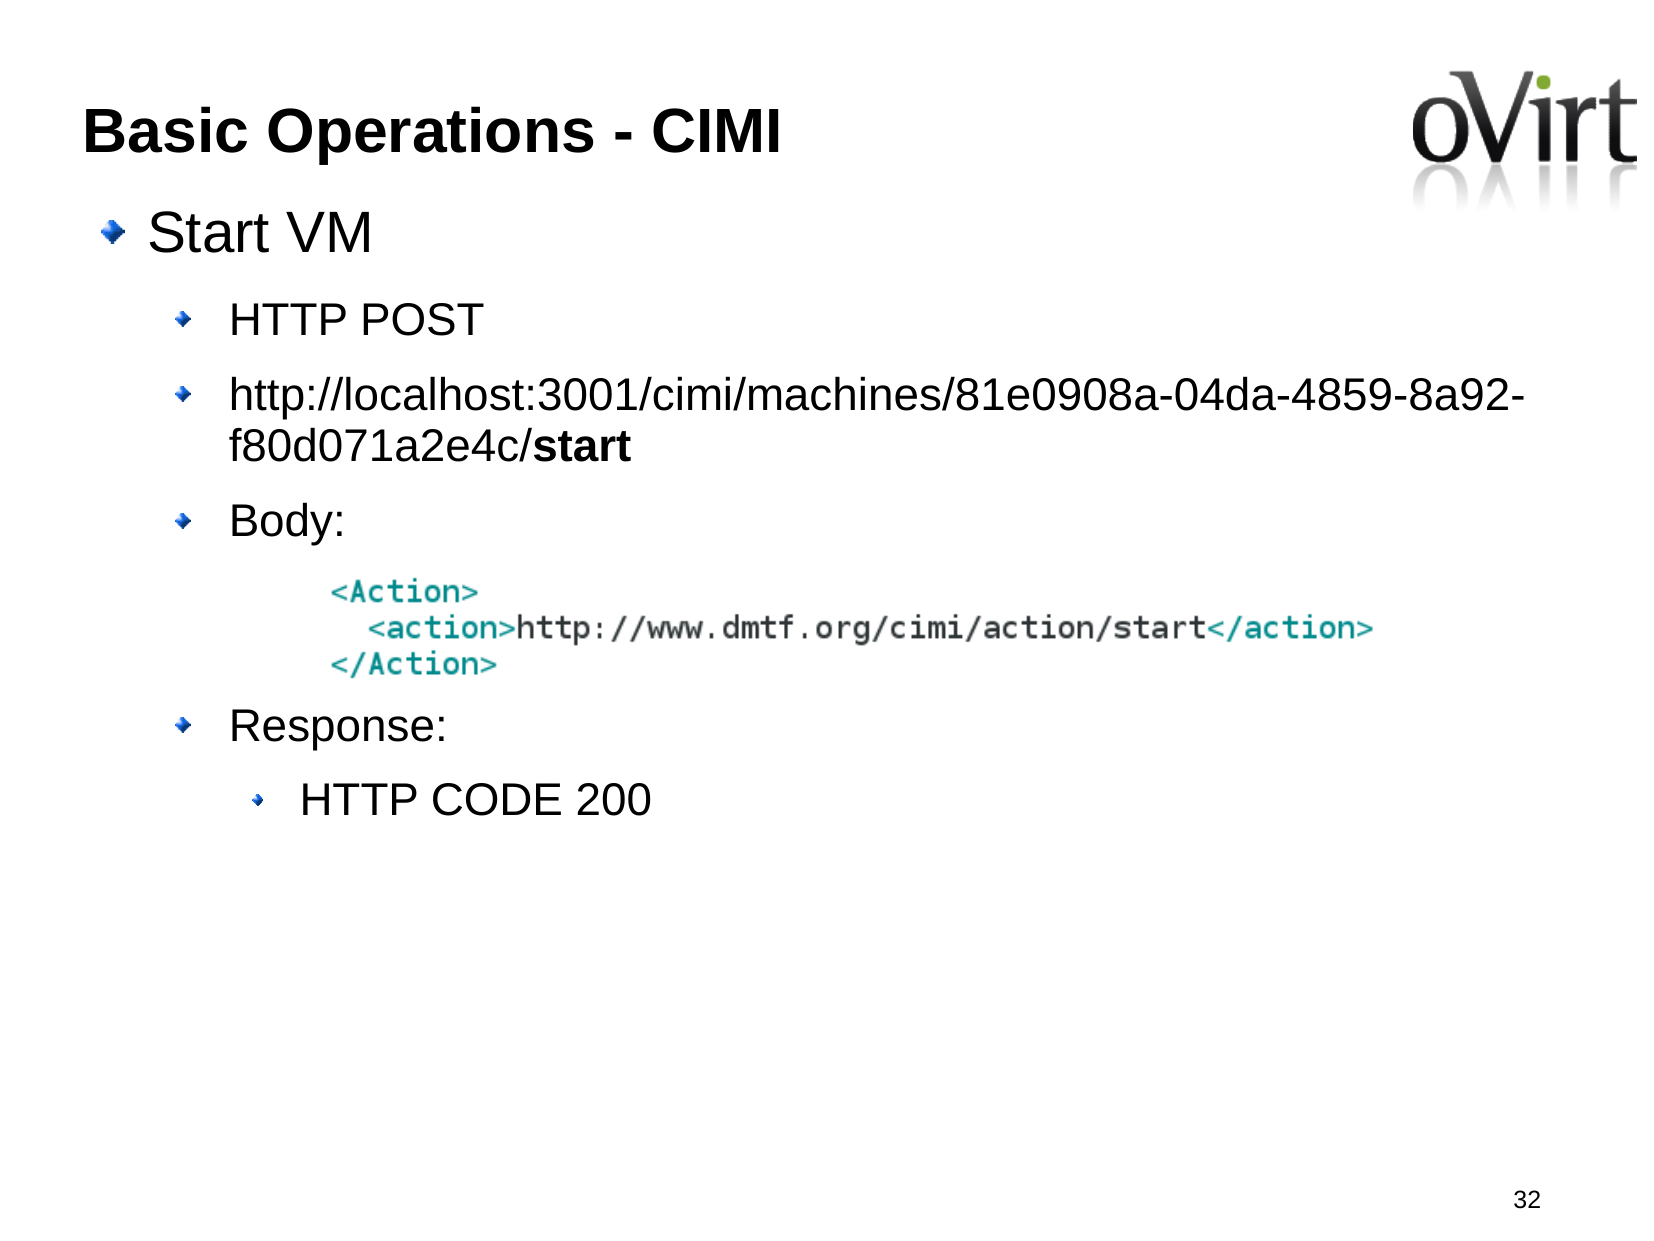

# Basic Operations - CIMI
Start VM
HTTP POST
http://localhost:3001/cimi/machines/81e0908a-04da-4859-8a92-f80d071a2e4c/start
Body:
Response:
HTTP CODE 200